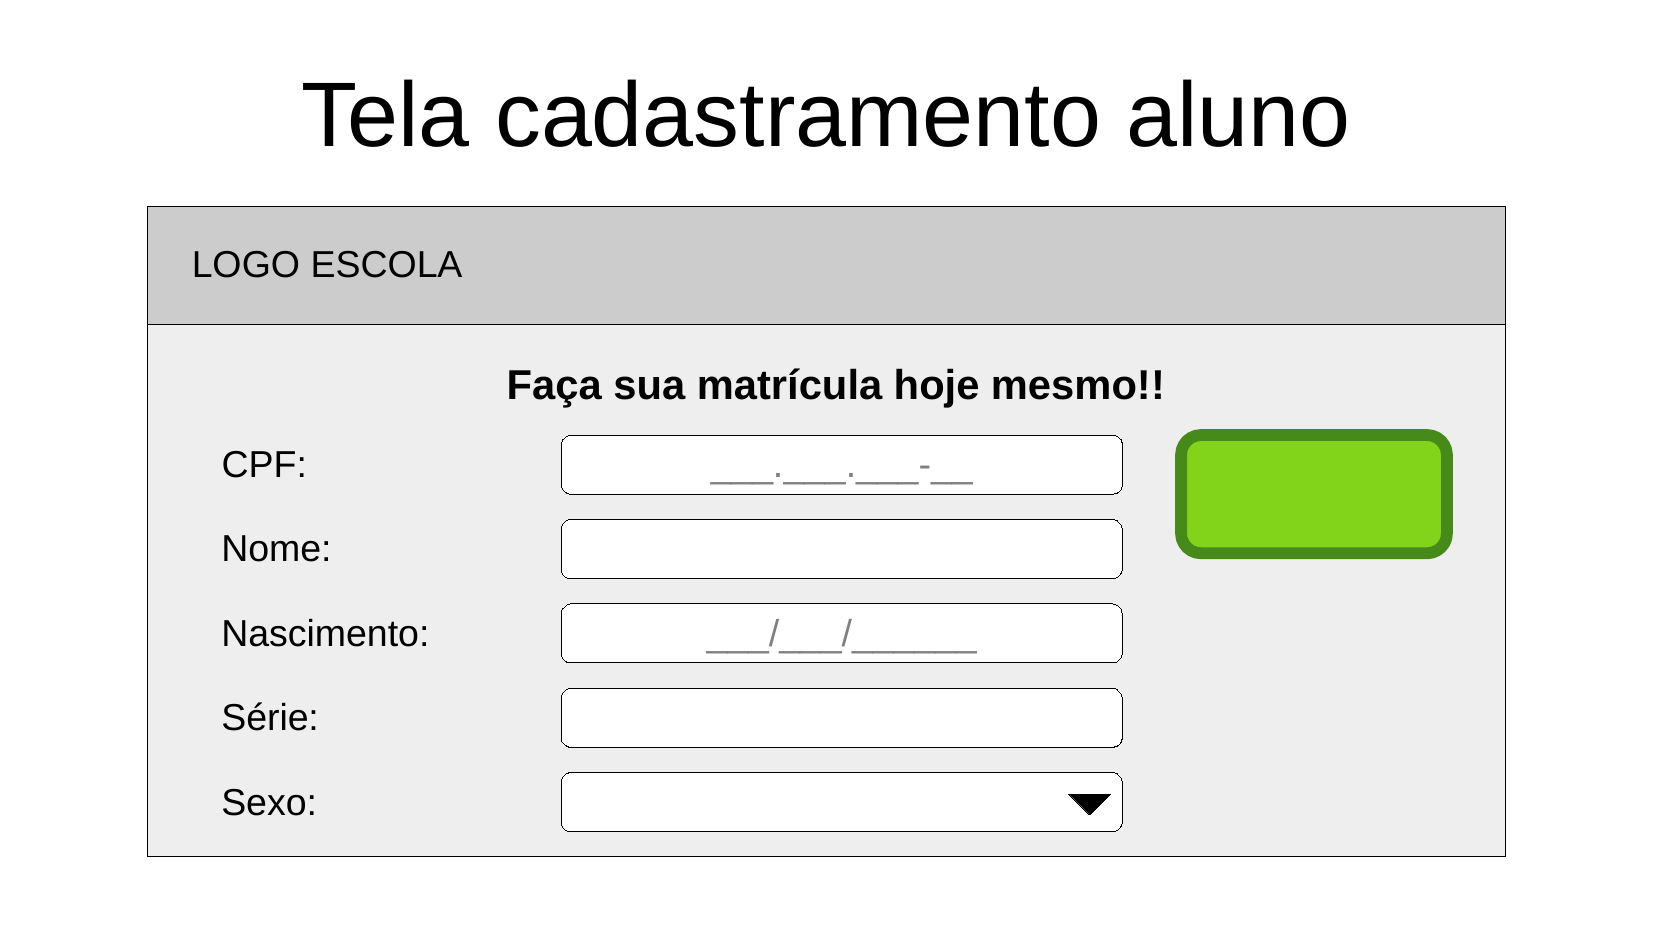

# Tela cadastramento aluno
LOGO ESCOLA
Faça sua matrícula hoje mesmo!!
___.___.___-__
CPF:
Nome:
___/___/______
Nascimento:
Série:
Sexo: